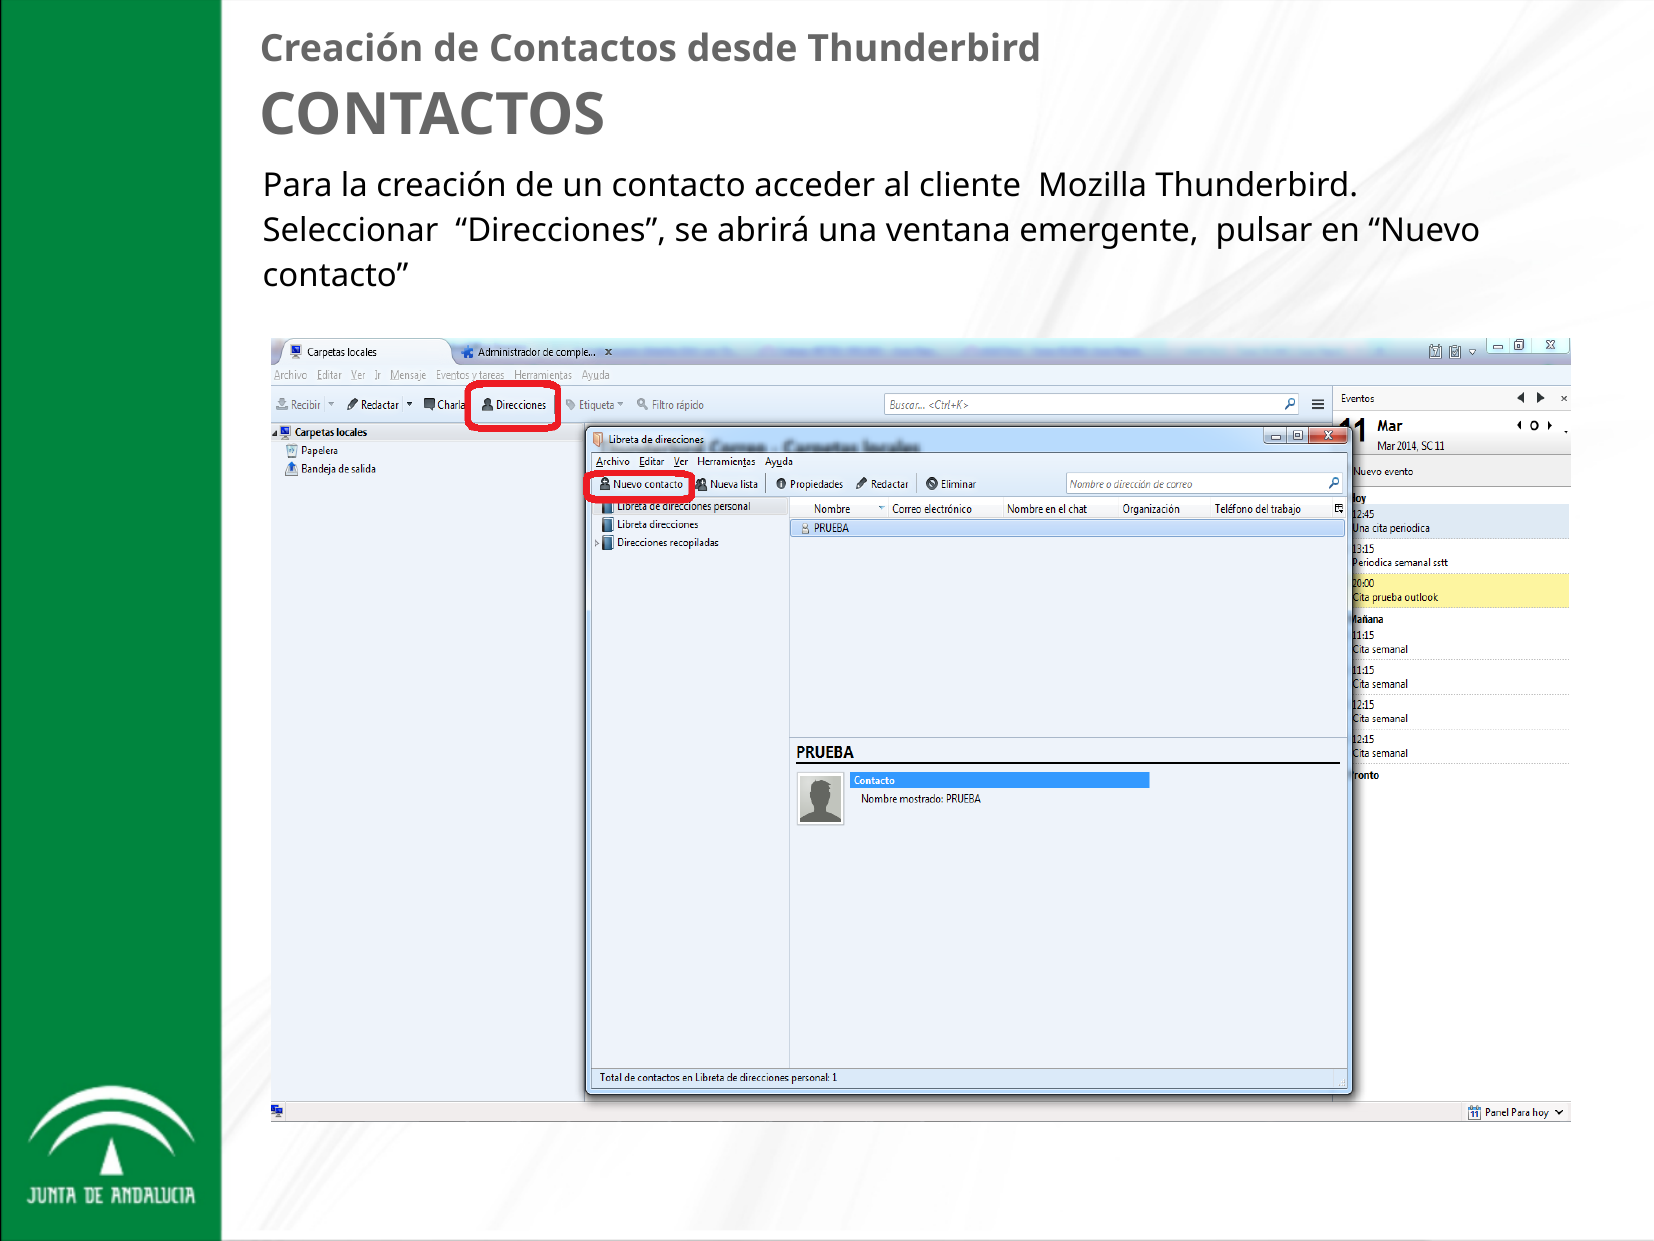

# Creación de Contactos desde Thunderbird CONTACTOS
Para la creación de un contacto acceder al cliente Mozilla Thunderbird.
Seleccionar “Direcciones”, se abrirá una ventana emergente, pulsar en “Nuevo contacto”